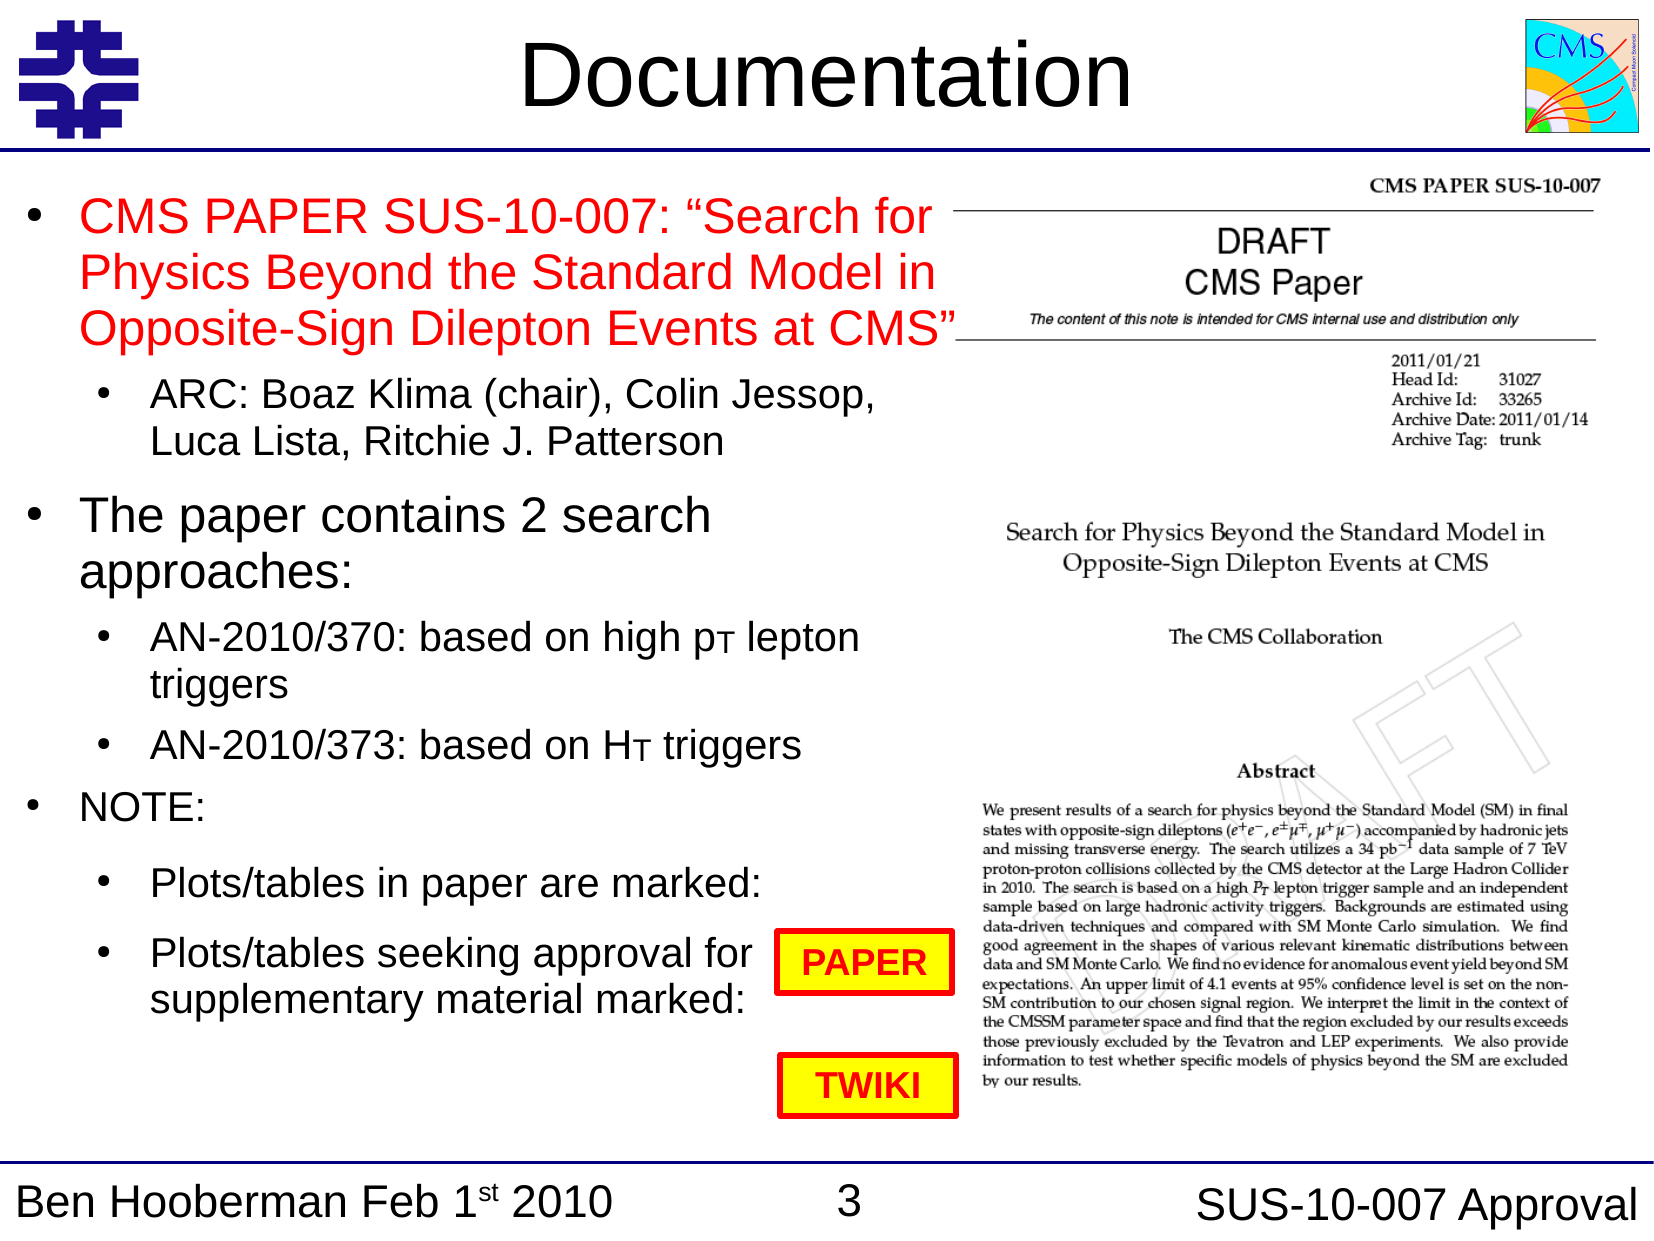

# Documentation
CMS PAPER SUS-10-007: “Search for Physics Beyond the Standard Model in Opposite-Sign Dilepton Events at CMS”
ARC: Boaz Klima (chair), Colin Jessop, Luca Lista, Ritchie J. Patterson
The paper contains 2 search approaches:
AN-2010/370: based on high pT lepton triggers
AN-2010/373: based on HT triggers
NOTE:
Plots/tables in paper are marked:
Plots/tables seeking approval for supplementary material marked:
PAPER
TWIKI
3